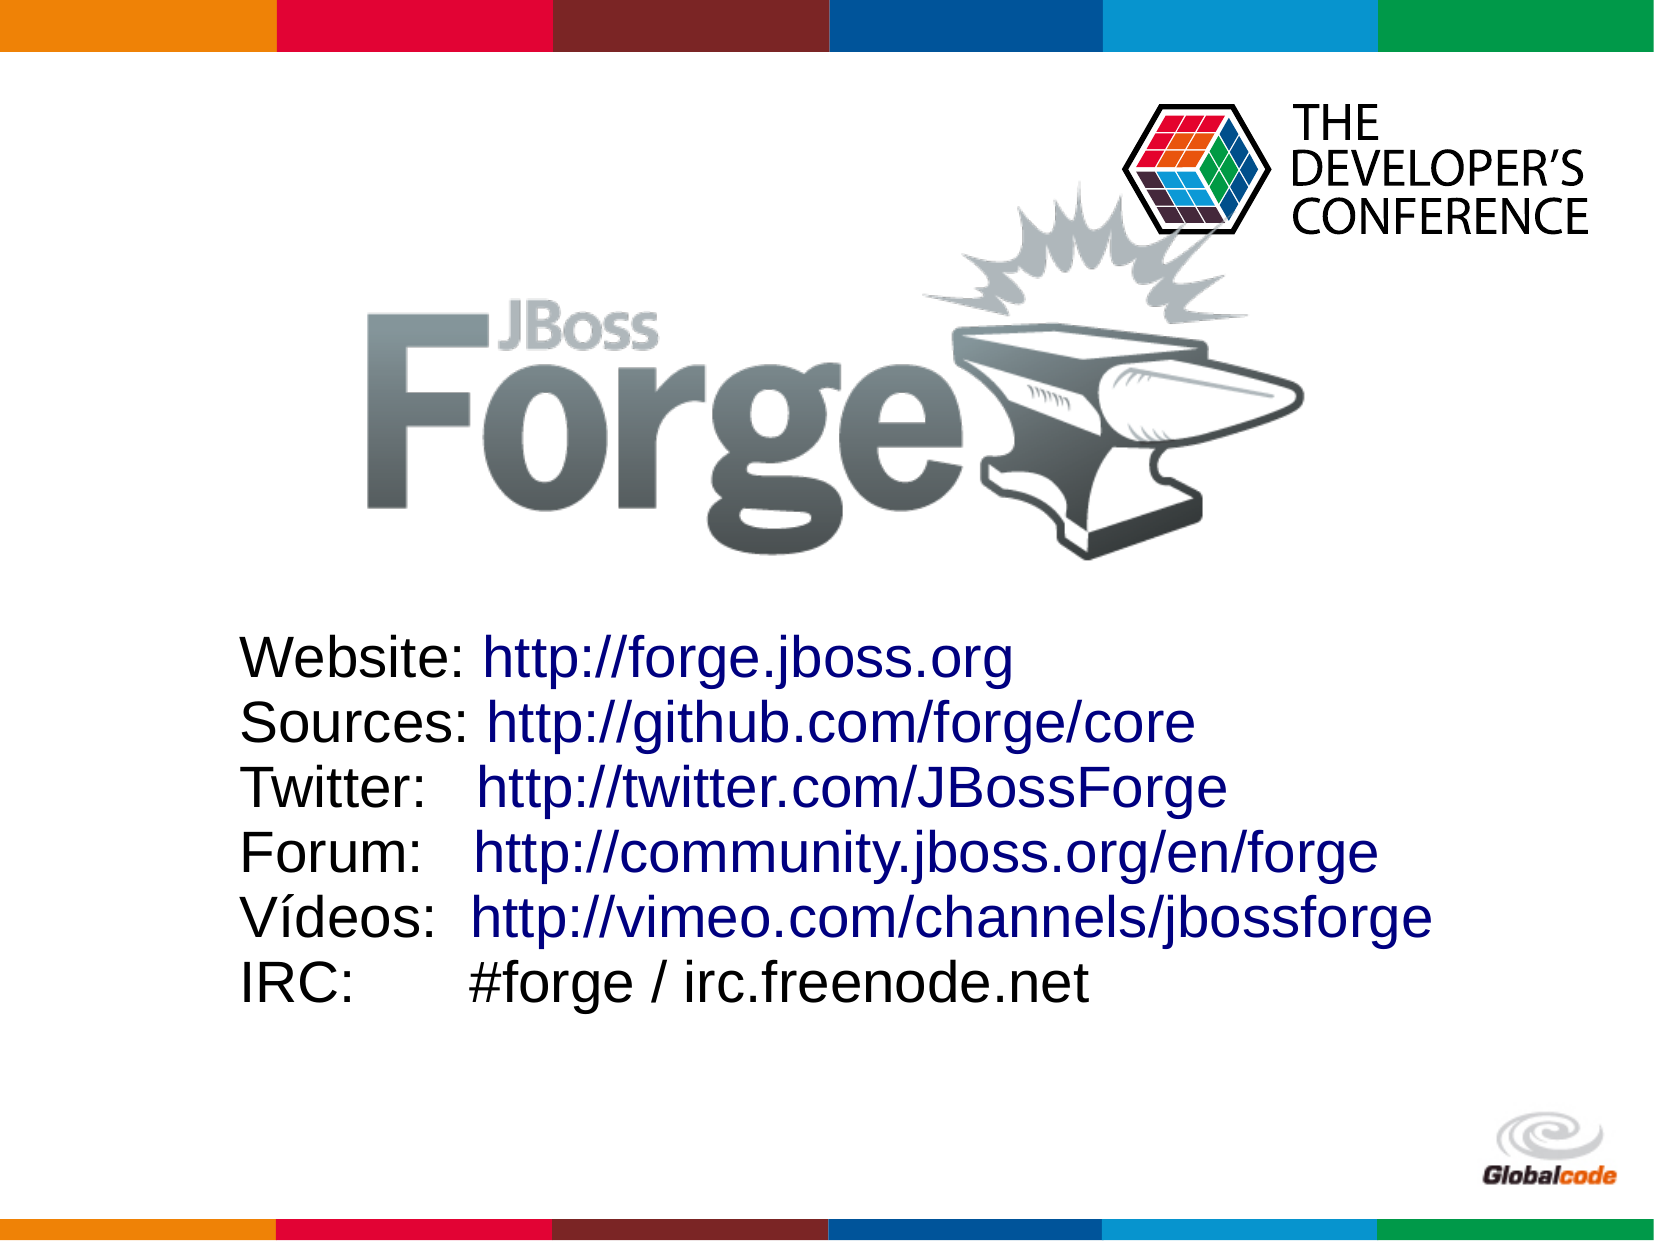

Website: http://forge.jboss.org
Sources: http://github.com/forge/core
Twitter: http://twitter.com/JBossForge
Forum: http://community.jboss.org/en/forge
Vídeos: http://vimeo.com/channels/jbossforge
IRC: #forge / irc.freenode.net